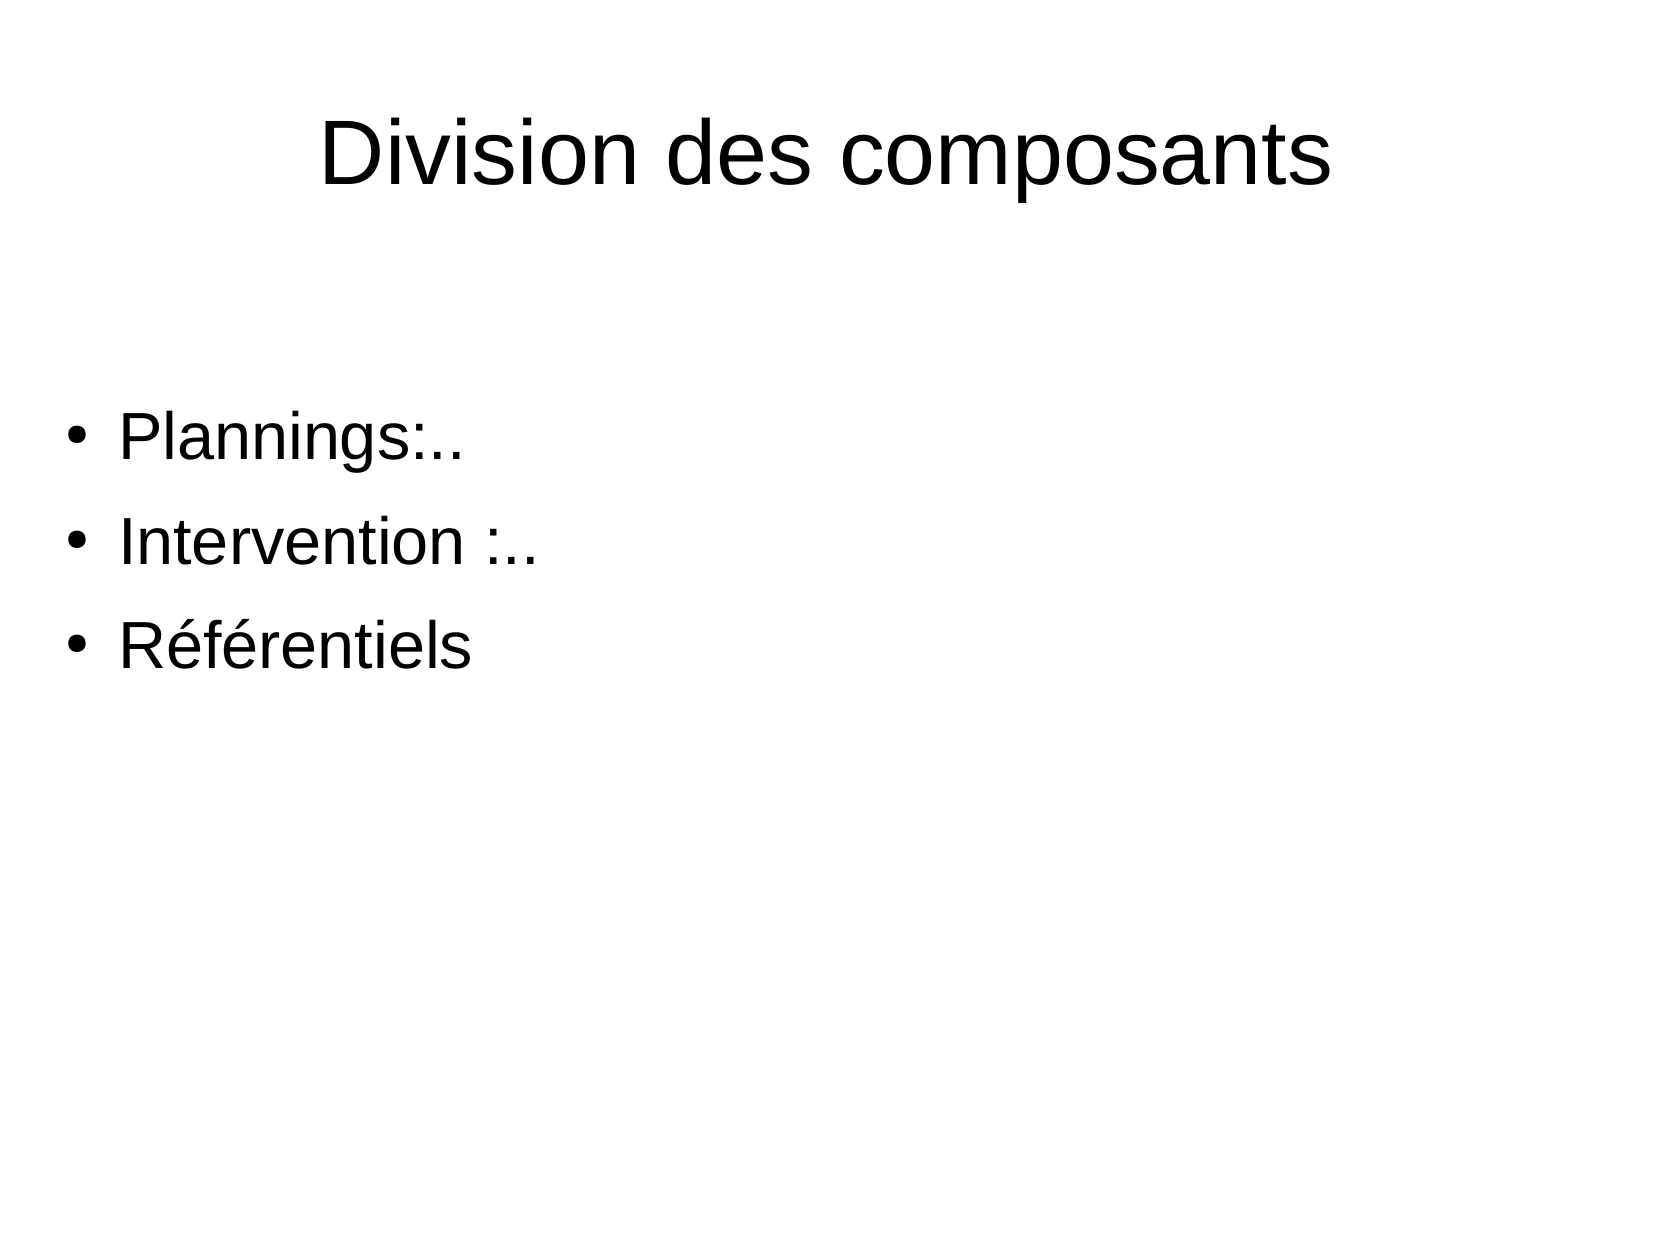

# Division des composants
Plannings:..
Intervention :..
Référentiels